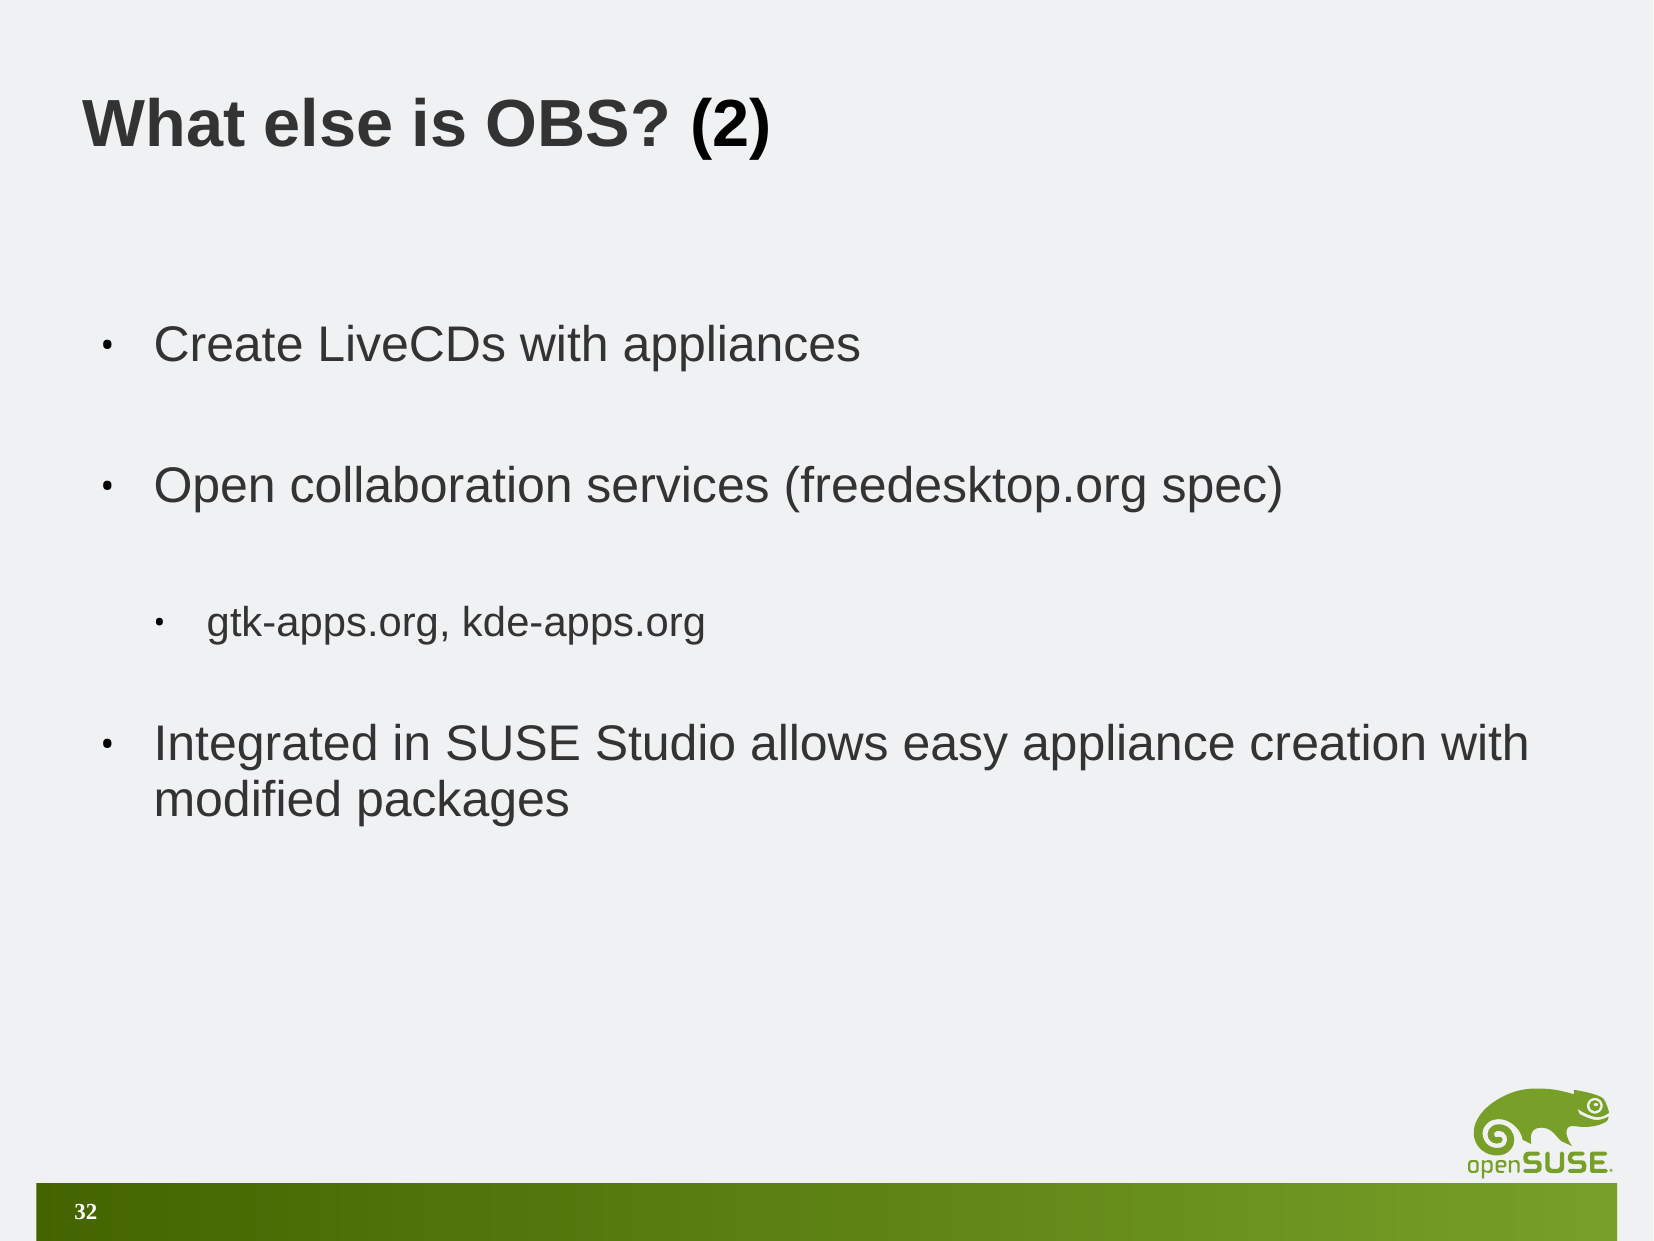

# What else is OBS? (2)
Create LiveCDs with appliances
Open collaboration services (freedesktop.org spec)
gtk-apps.org, kde-apps.org
Integrated in SUSE Studio allows easy appliance creation with modified packages
32